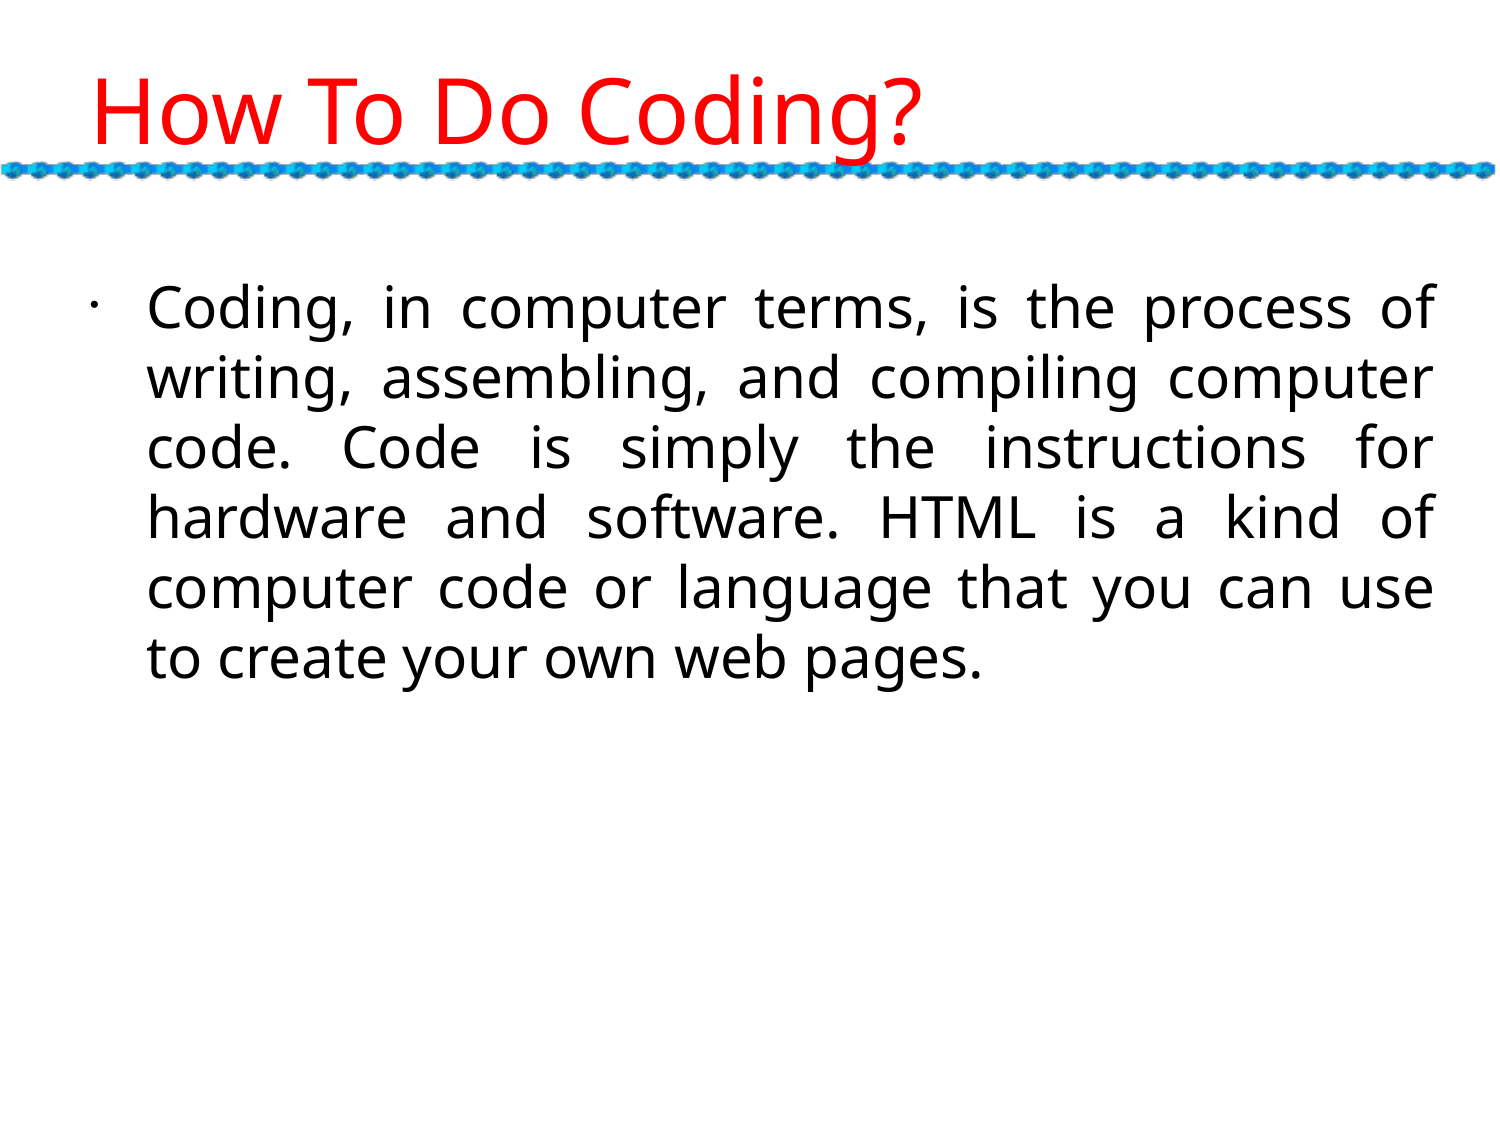

How To Do Coding?
# Coding, in computer terms, is the process of writing, assembling, and compiling computer code. Code is simply the instructions for hardware and software. HTML is a kind of computer code or language that you can use to create your own web pages.